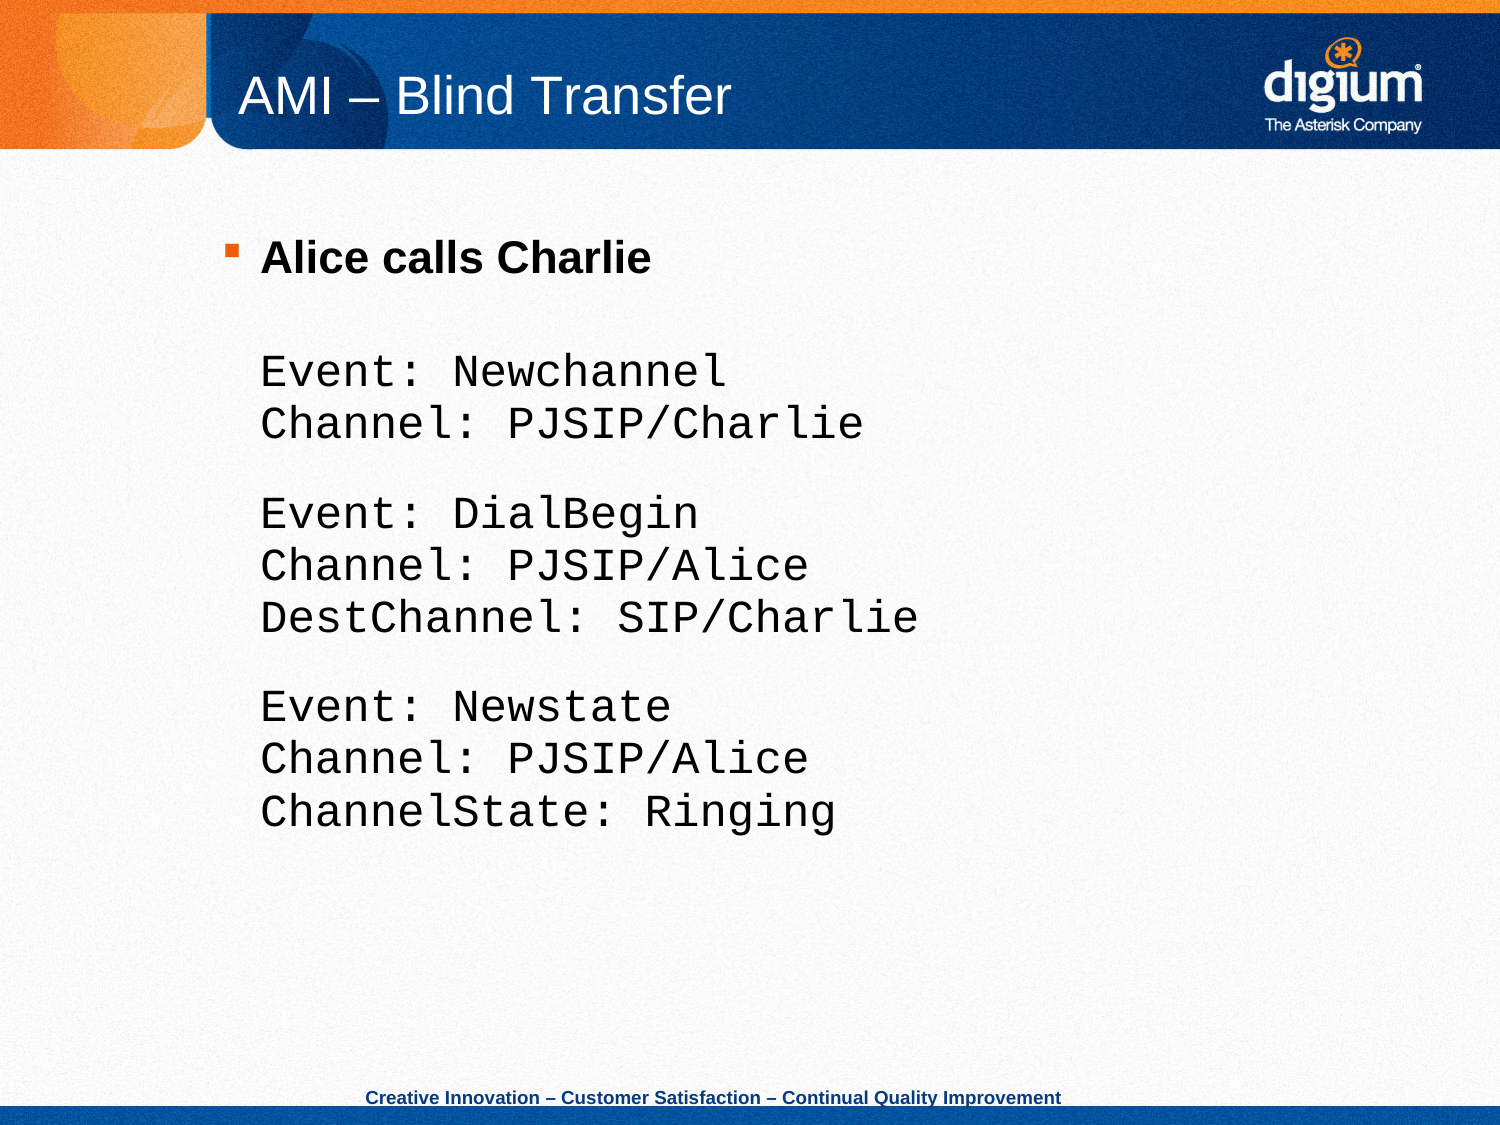

# AMI – Blind Transfer
Alice calls Charlie
Event: Newchannel
Channel: PJSIP/Charlie
Event: DialBegin
Channel: PJSIP/Alice
DestChannel: SIP/Charlie
Event: Newstate
Channel: PJSIP/Alice
ChannelState: Ringing